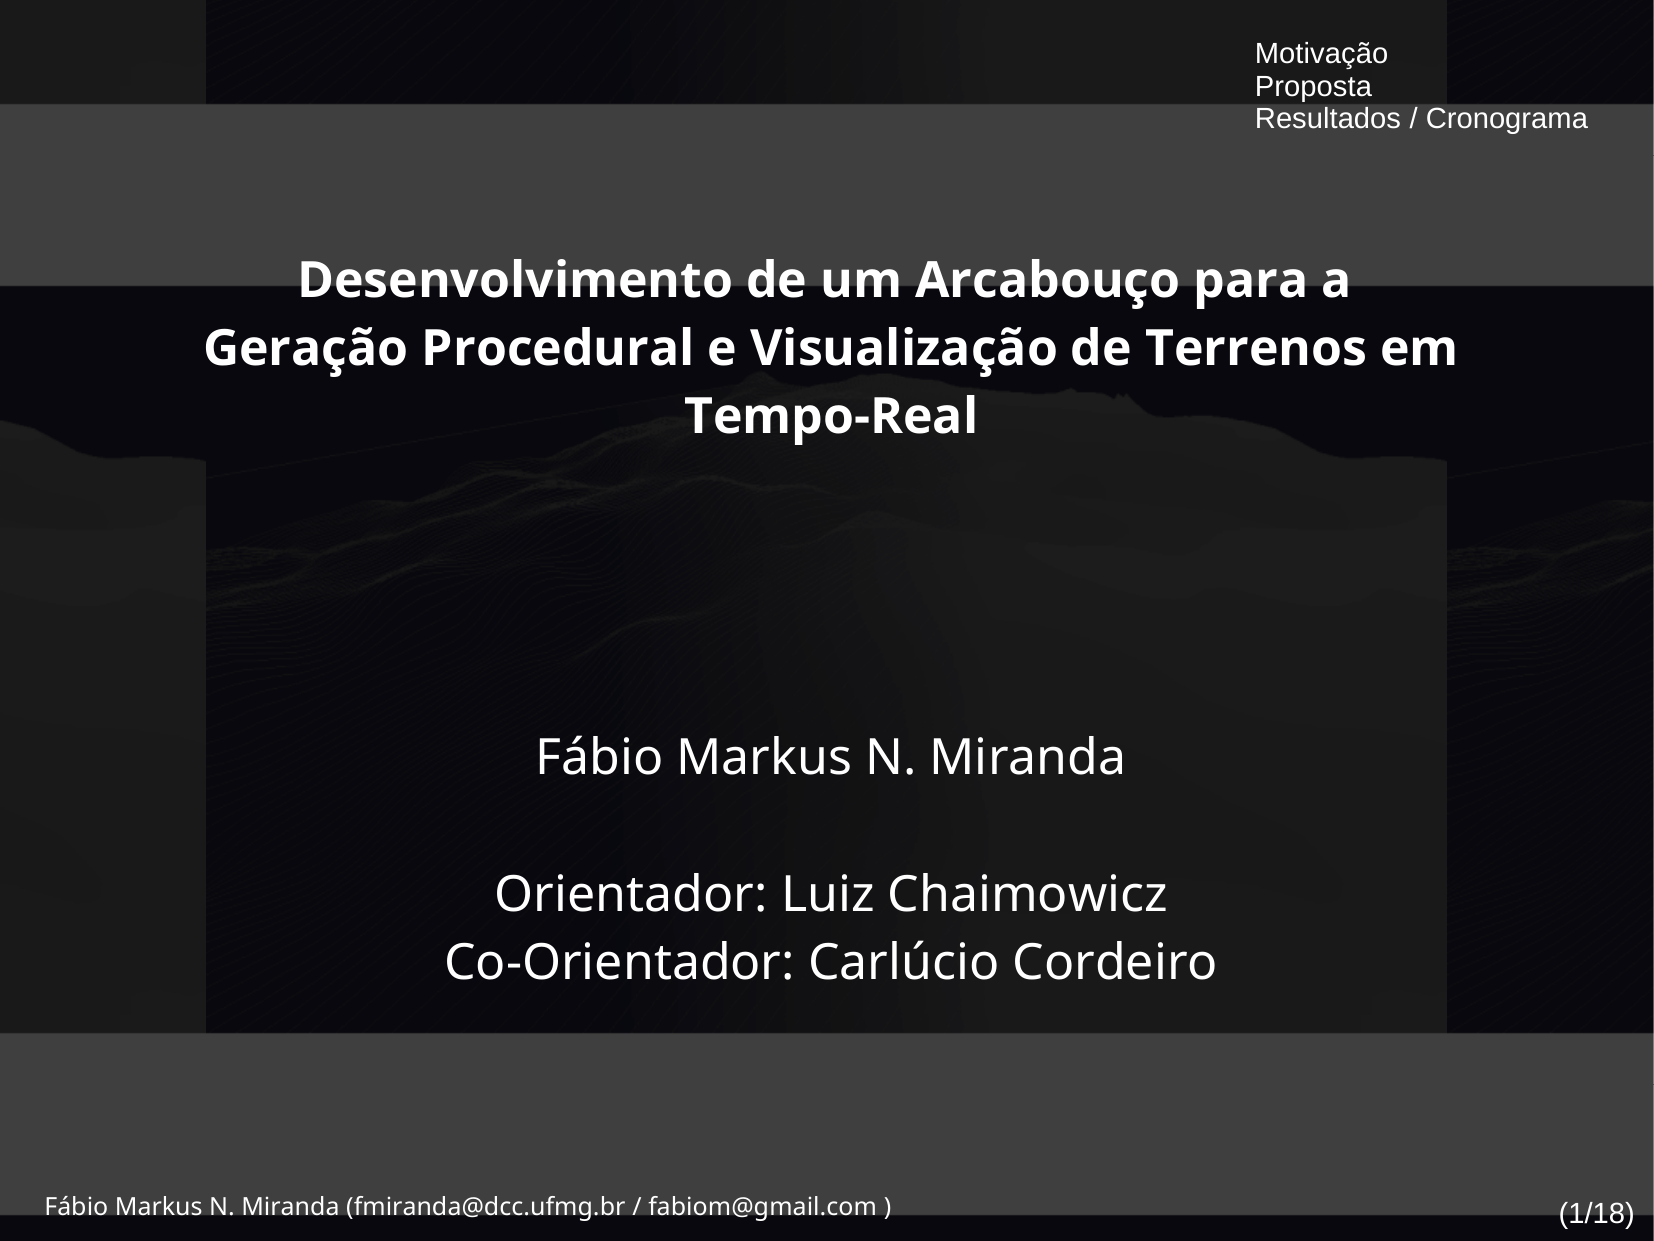

Motivação
Proposta
Resultados / Cronograma
Desenvolvimento de um Arcabouço para a
Geração Procedural e Visualização de Terrenos em Tempo-Real
Fábio Markus N. Miranda
Orientador: Luiz Chaimowicz
Co-Orientador: Carlúcio Cordeiro
Fábio Markus N. Miranda (fmiranda@dcc.ufmg.br / fabiom@gmail.com )
 (1/18)